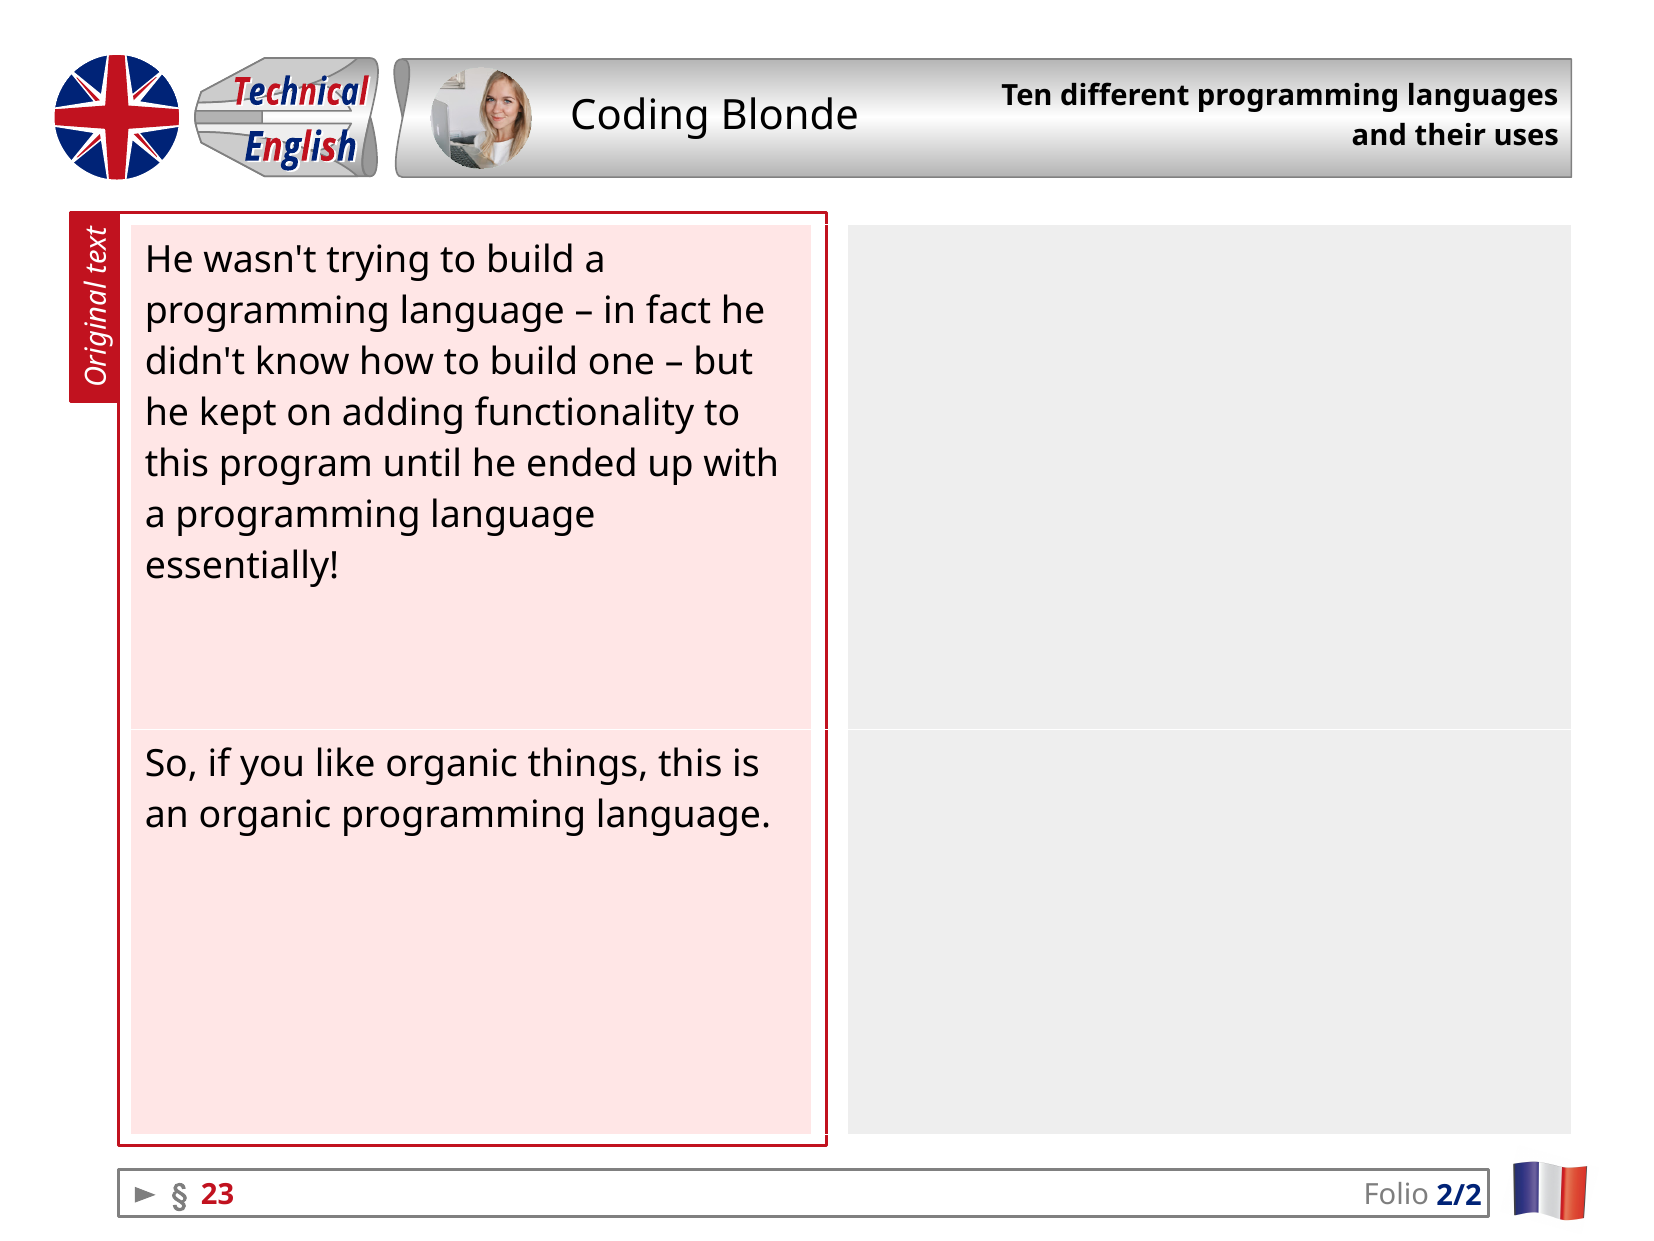

#
| He wasn't trying to build a programming language – in fact he didn't know how to build one – but he kept on adding functionality to this program until he ended up with a programming language essentially! | | |
| --- | --- | --- |
| So, if you like organic things, this is an organic programming language. | | |
23
2/2